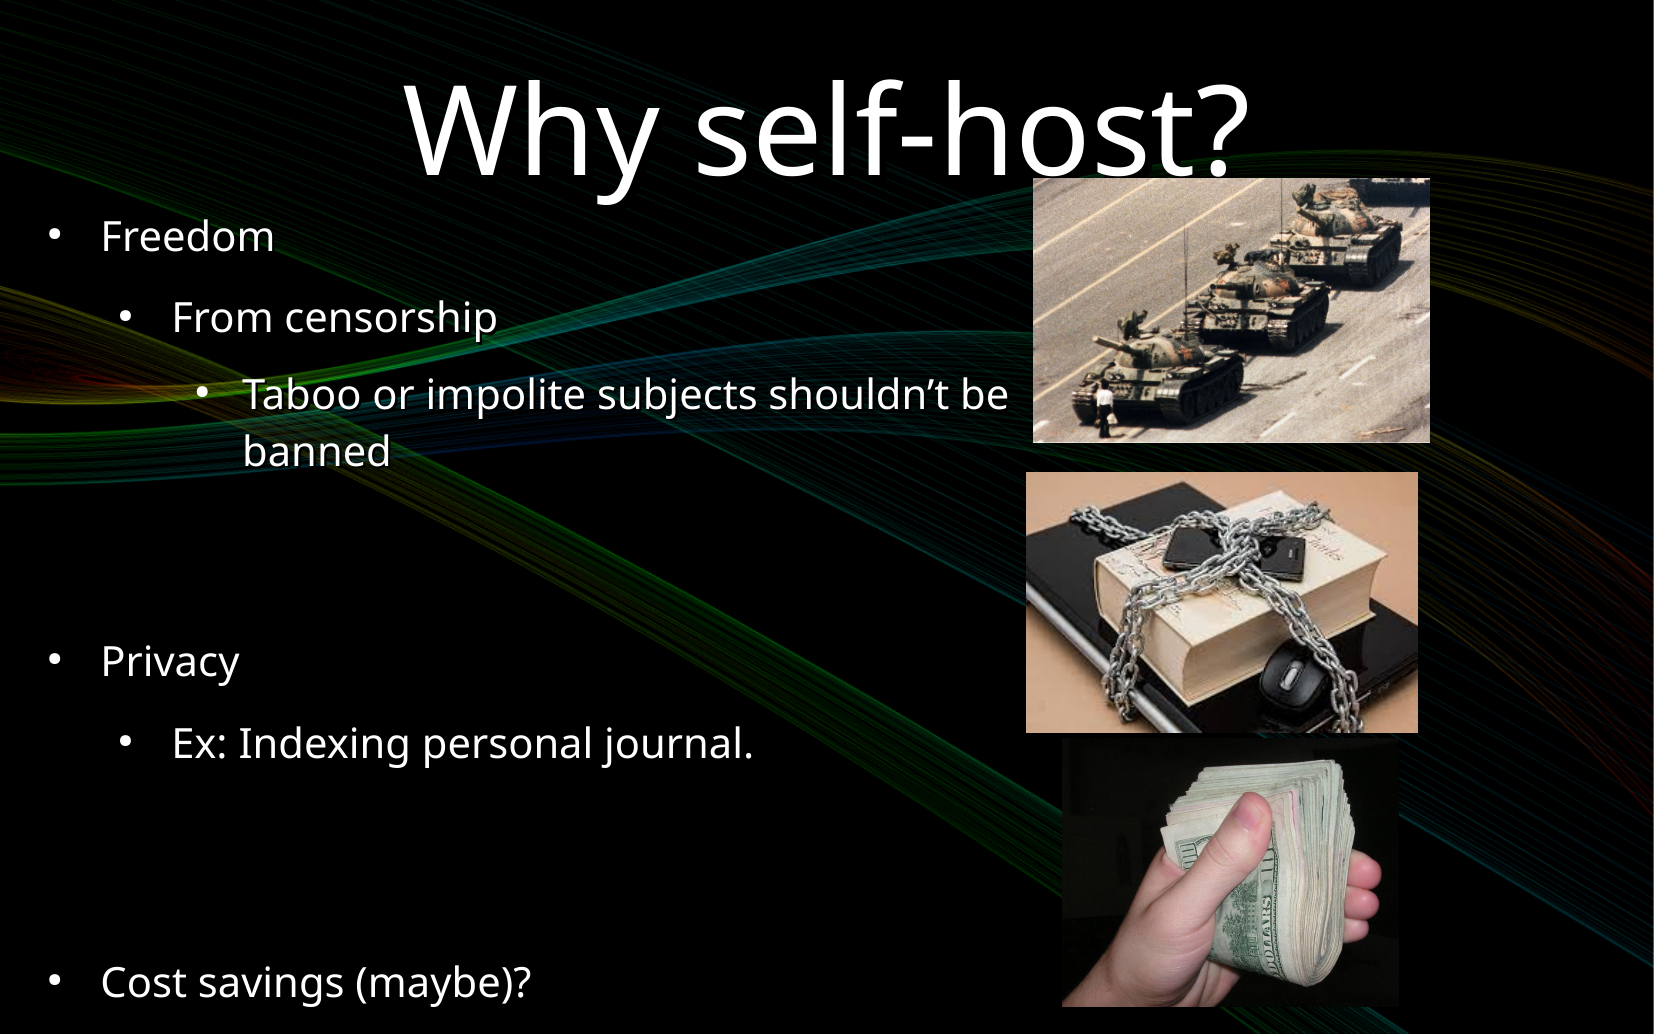

# Why self-host?
Freedom
From censorship
Taboo or impolite subjects shouldn’t be
banned
Privacy
Ex: Indexing personal journal.
Cost savings (maybe)?